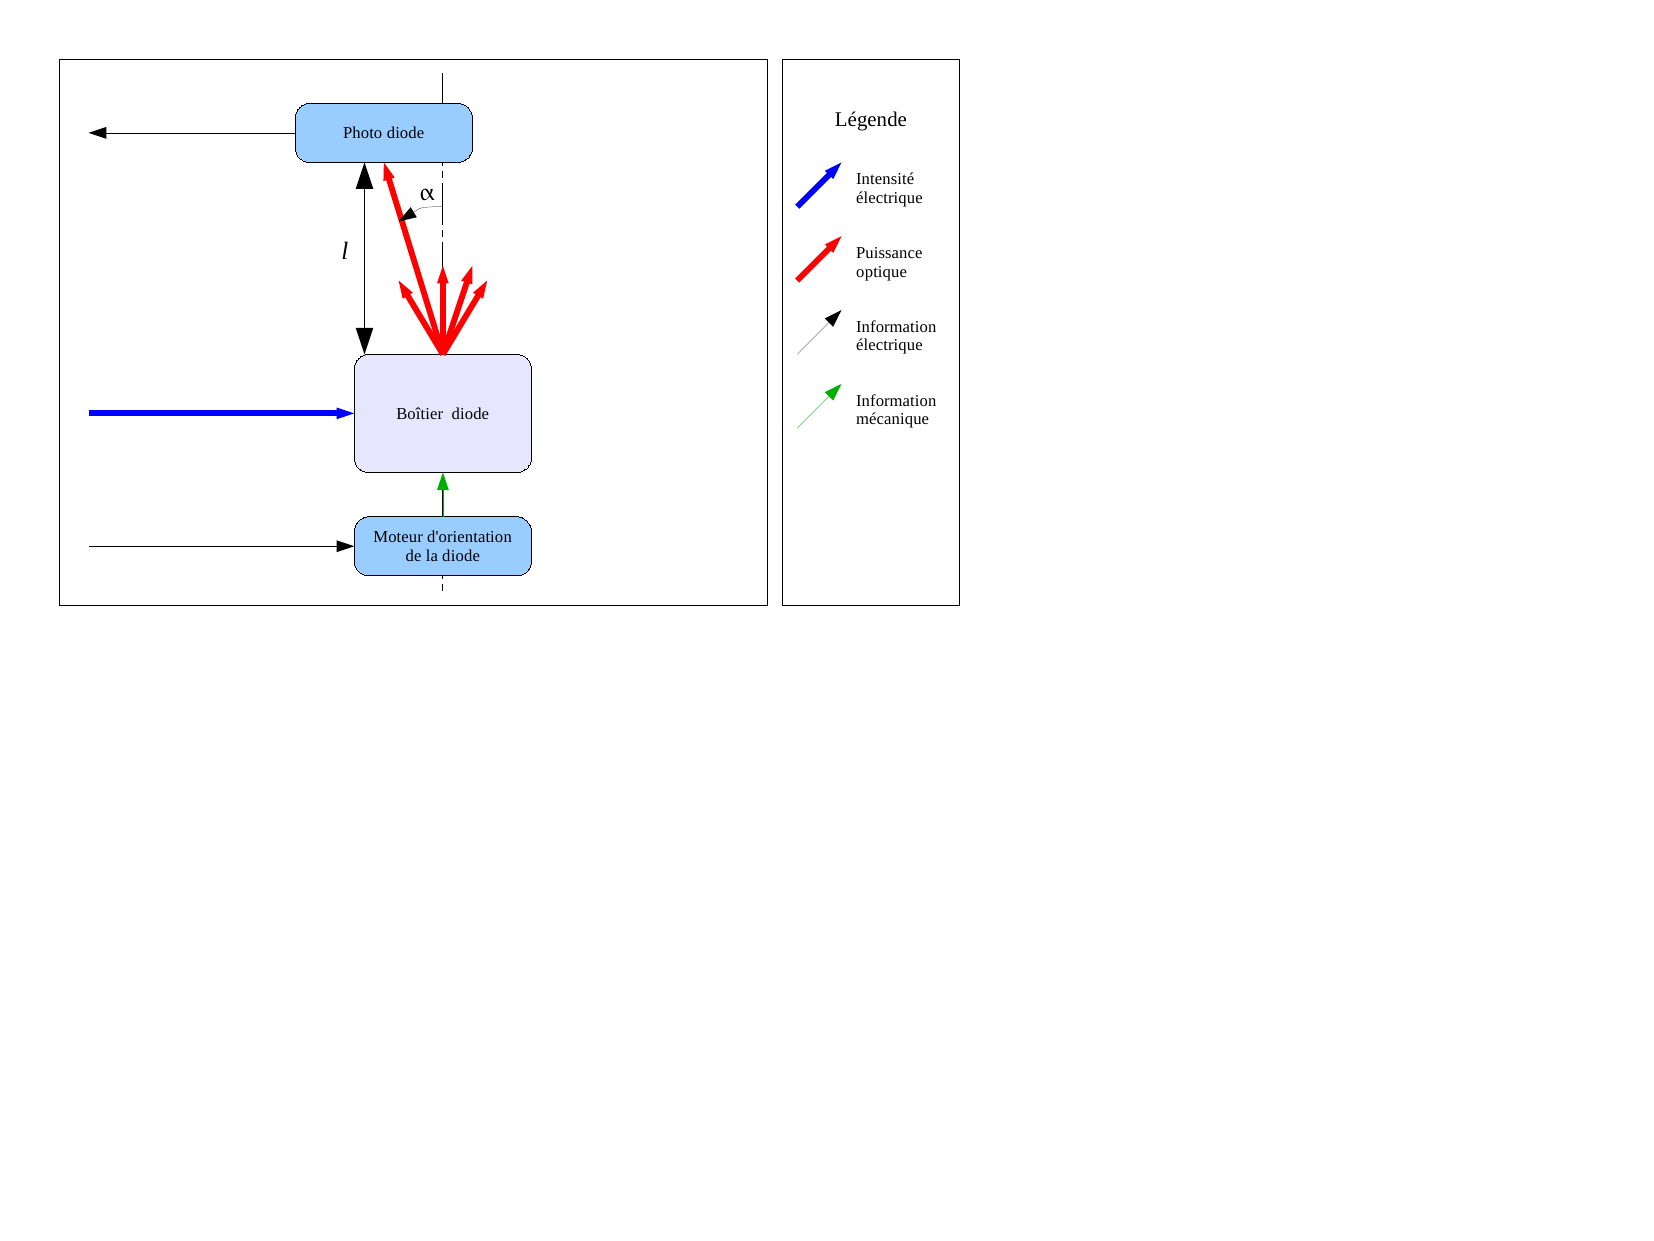

Légende
Photo diode
Intensité électrique
Puissance optique
Information électrique
Boîtier diode
Information mécanique
Moteur d'orientation
de la diode